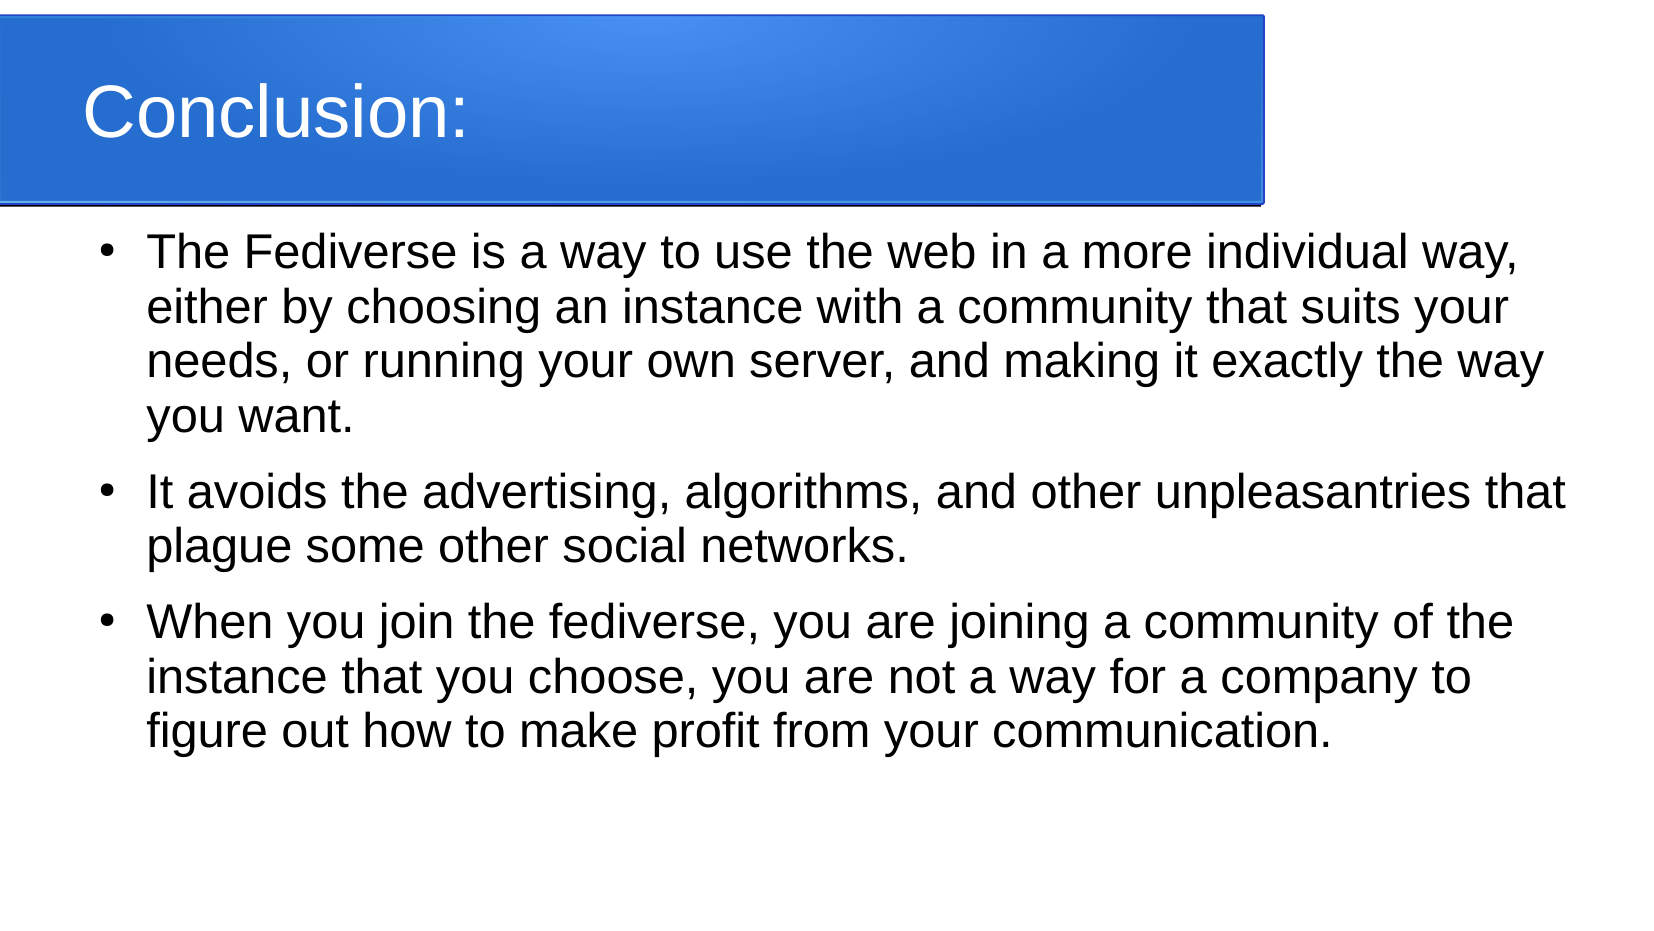

# Conclusion:
The Fediverse is a way to use the web in a more individual way, either by choosing an instance with a community that suits your needs, or running your own server, and making it exactly the way you want.
It avoids the advertising, algorithms, and other unpleasantries that plague some other social networks.
When you join the fediverse, you are joining a community of the instance that you choose, you are not a way for a company to figure out how to make profit from your communication.